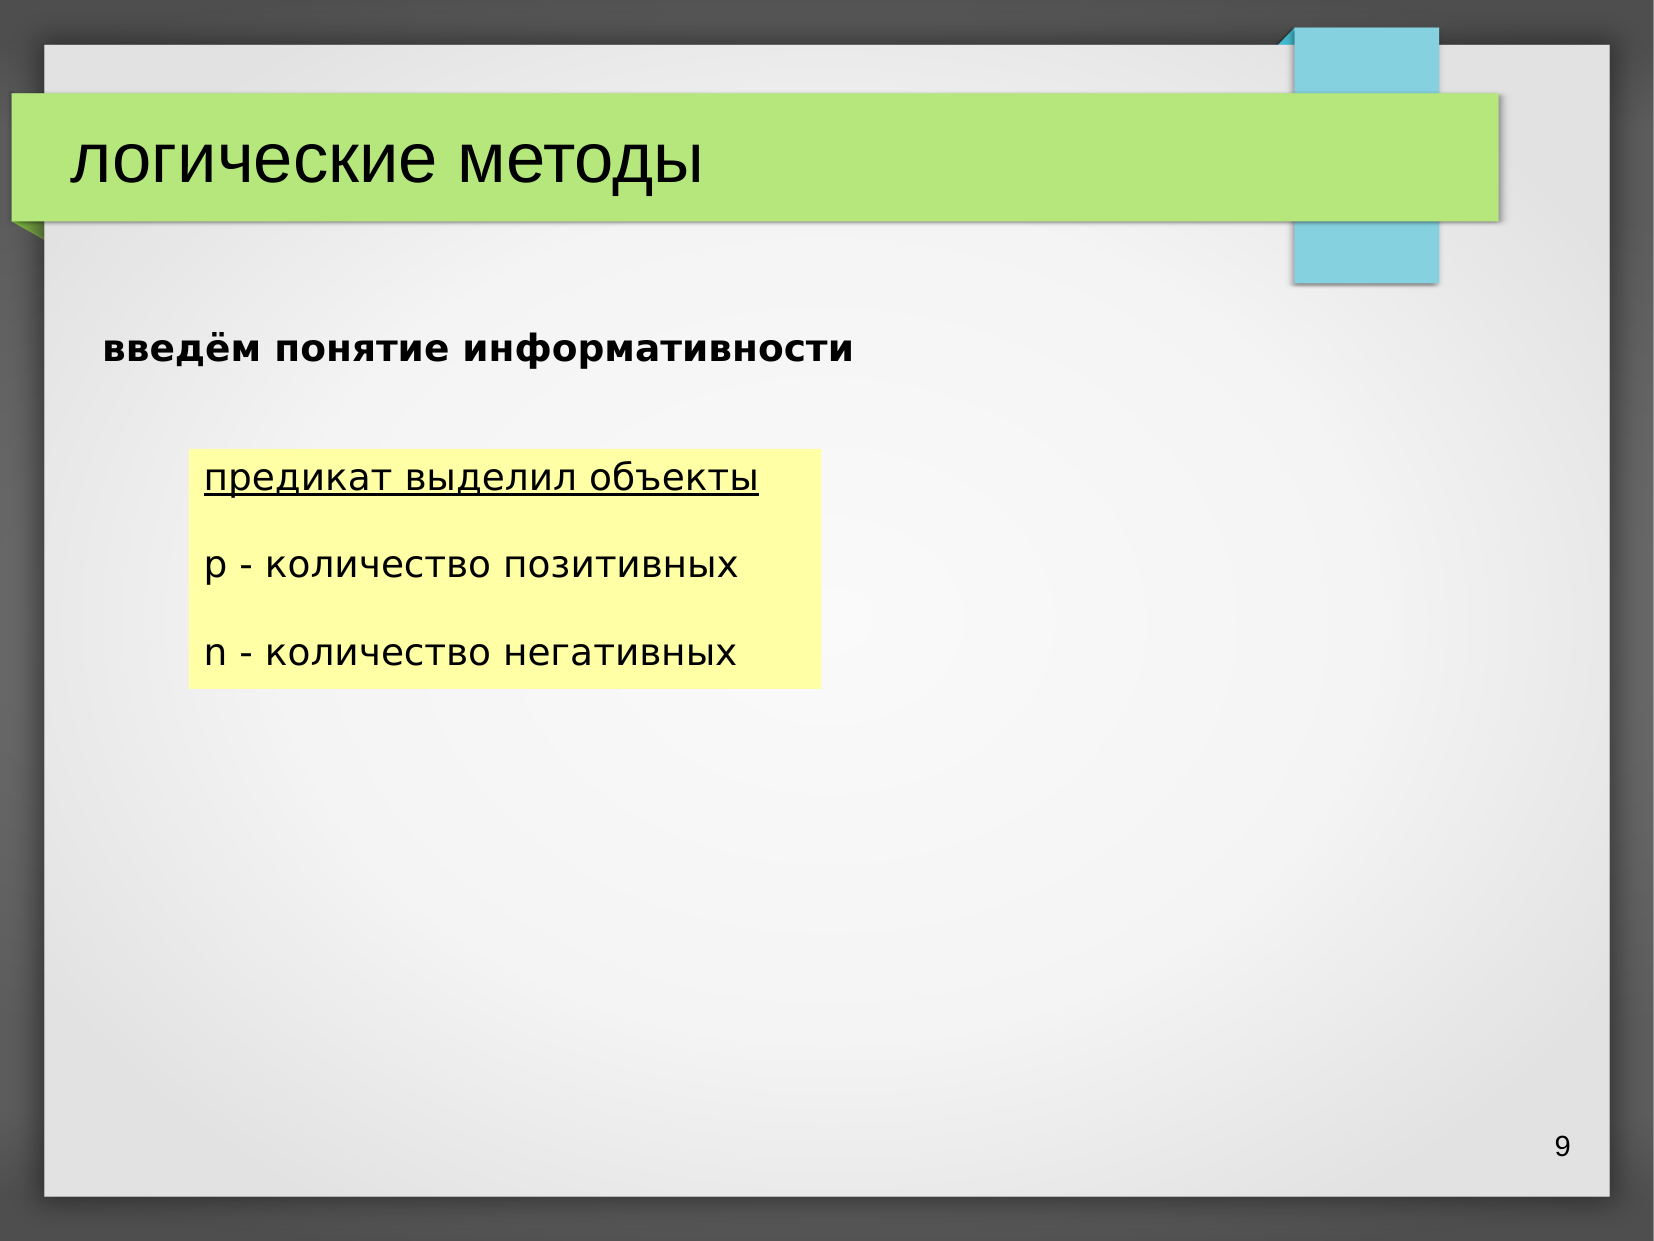

# логические методы
введём понятие информативности
предикат выделил объекты
p - количество позитивных
n - количество негативных
9